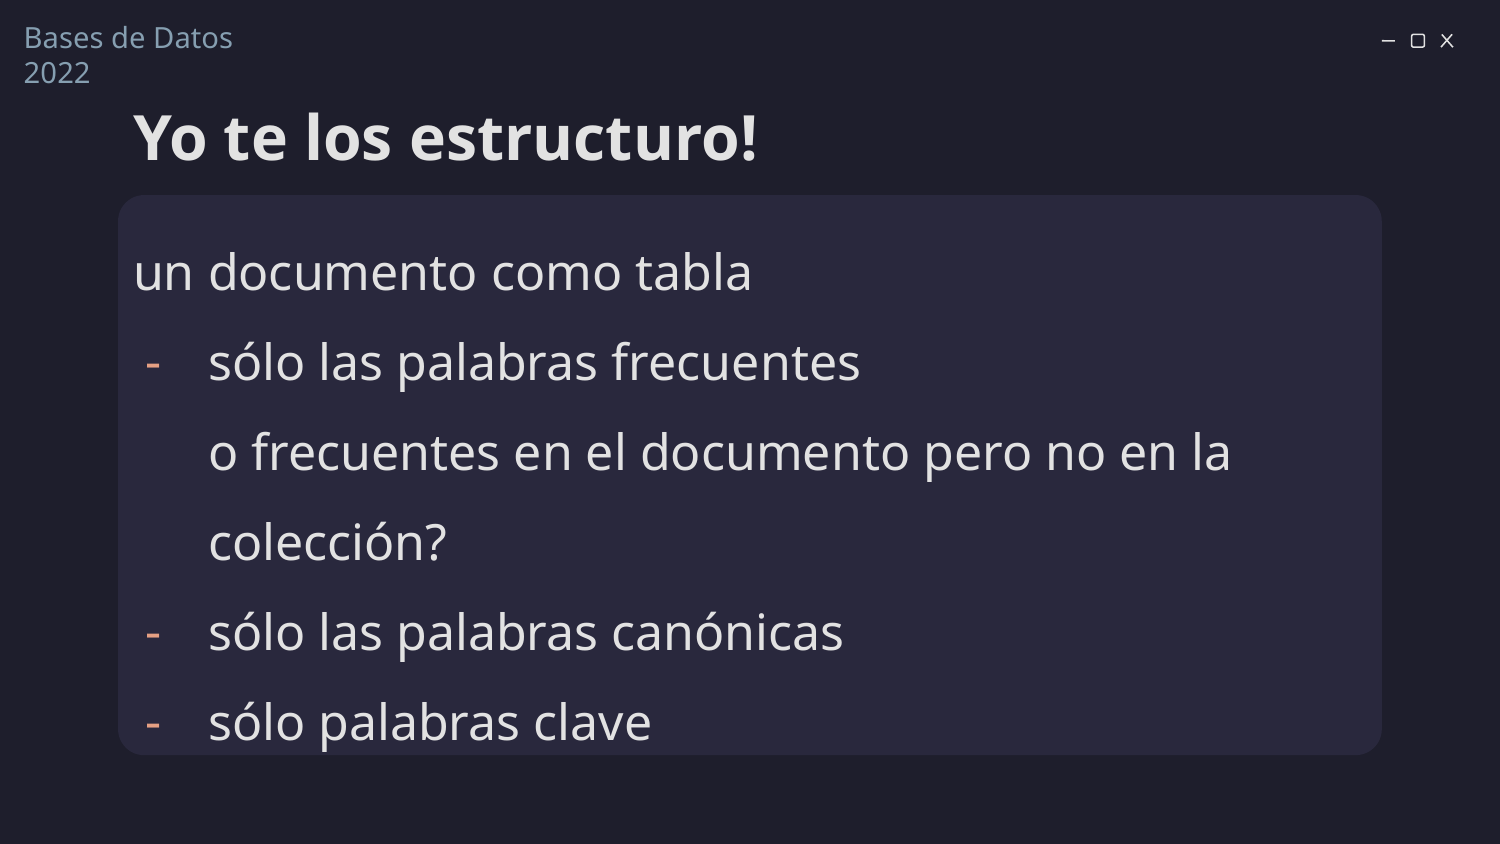

# Yo te los estructuro!
un documento como tabla
sólo las palabras frecuentes
o frecuentes en el documento pero no en la colección?
sólo las palabras canónicas
sólo palabras clave